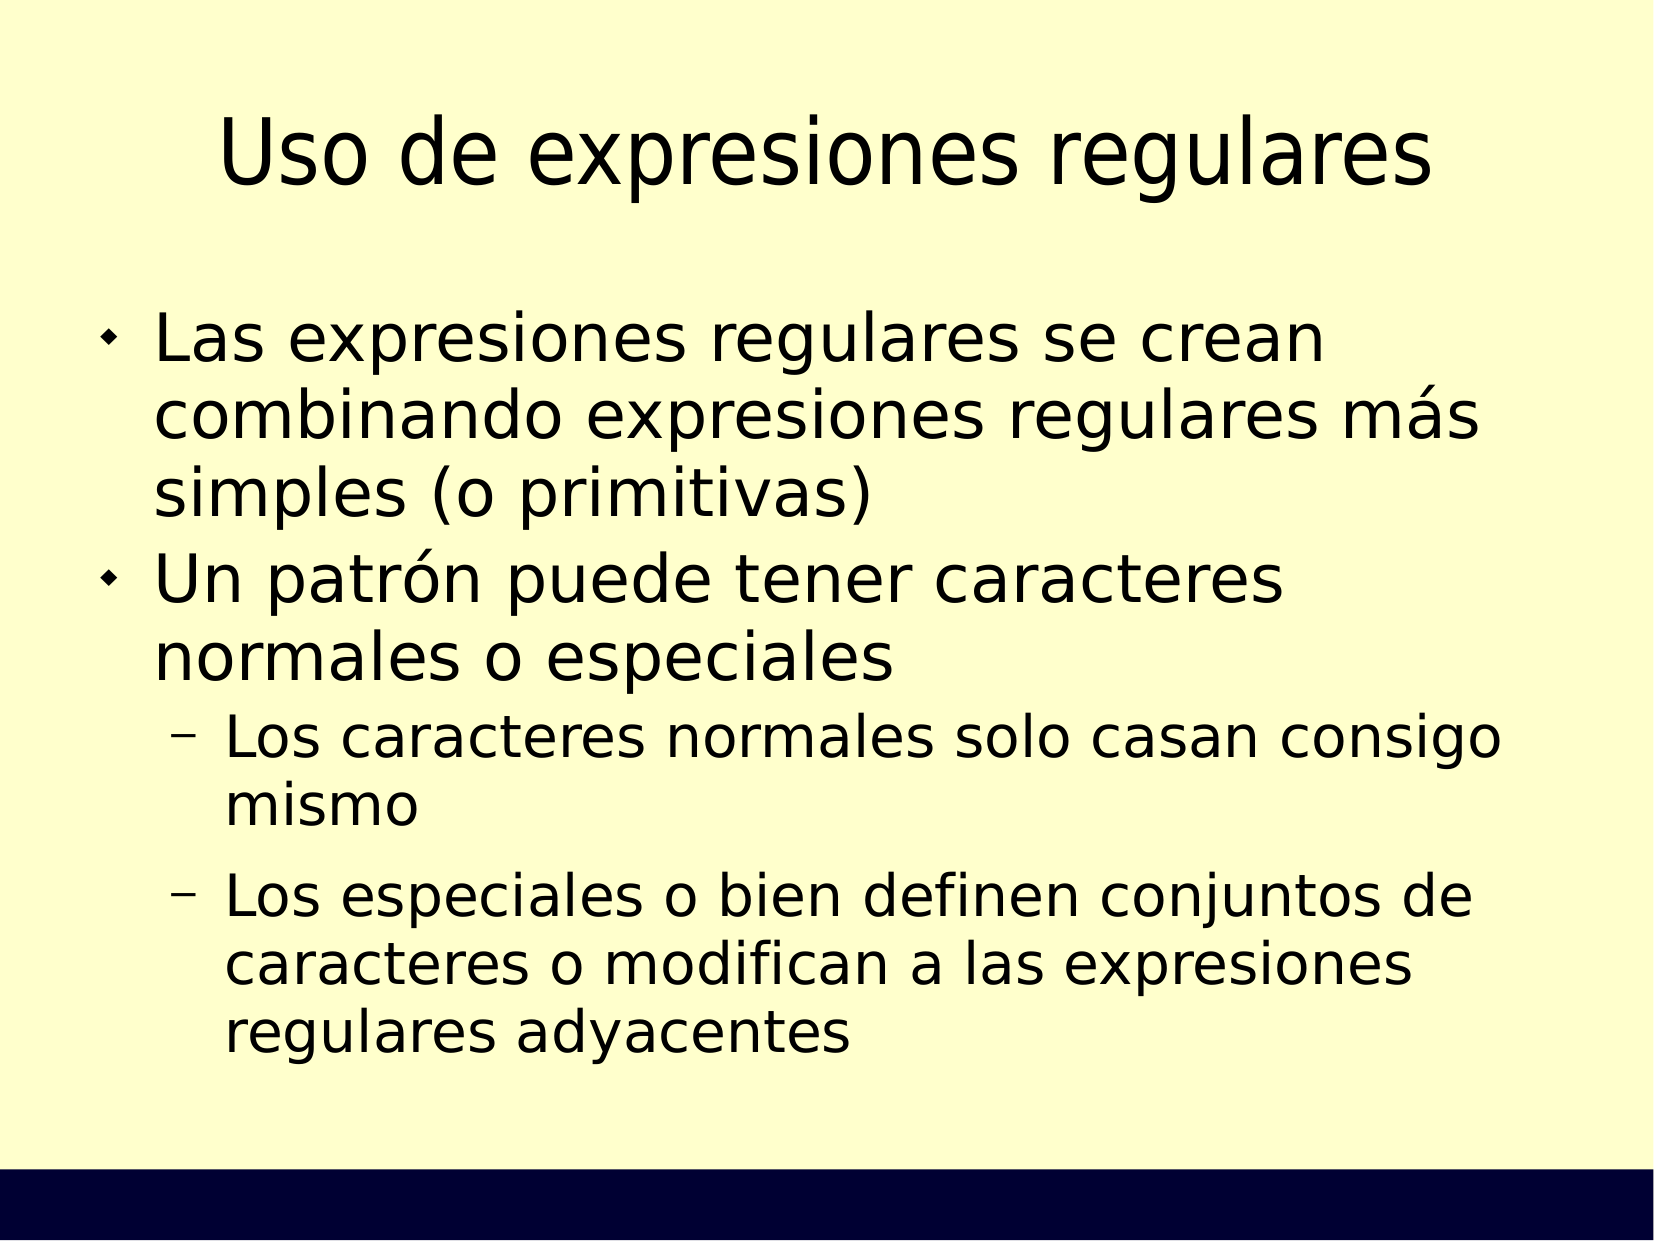

# Uso de expresiones regulares
Las expresiones regulares se crean combinando expresiones regulares más simples (o primitivas)
Un patrón puede tener caracteres normales o especiales
Los caracteres normales solo casan consigo mismo
Los especiales o bien definen conjuntos de caracteres o modifican a las expresiones regulares adyacentes